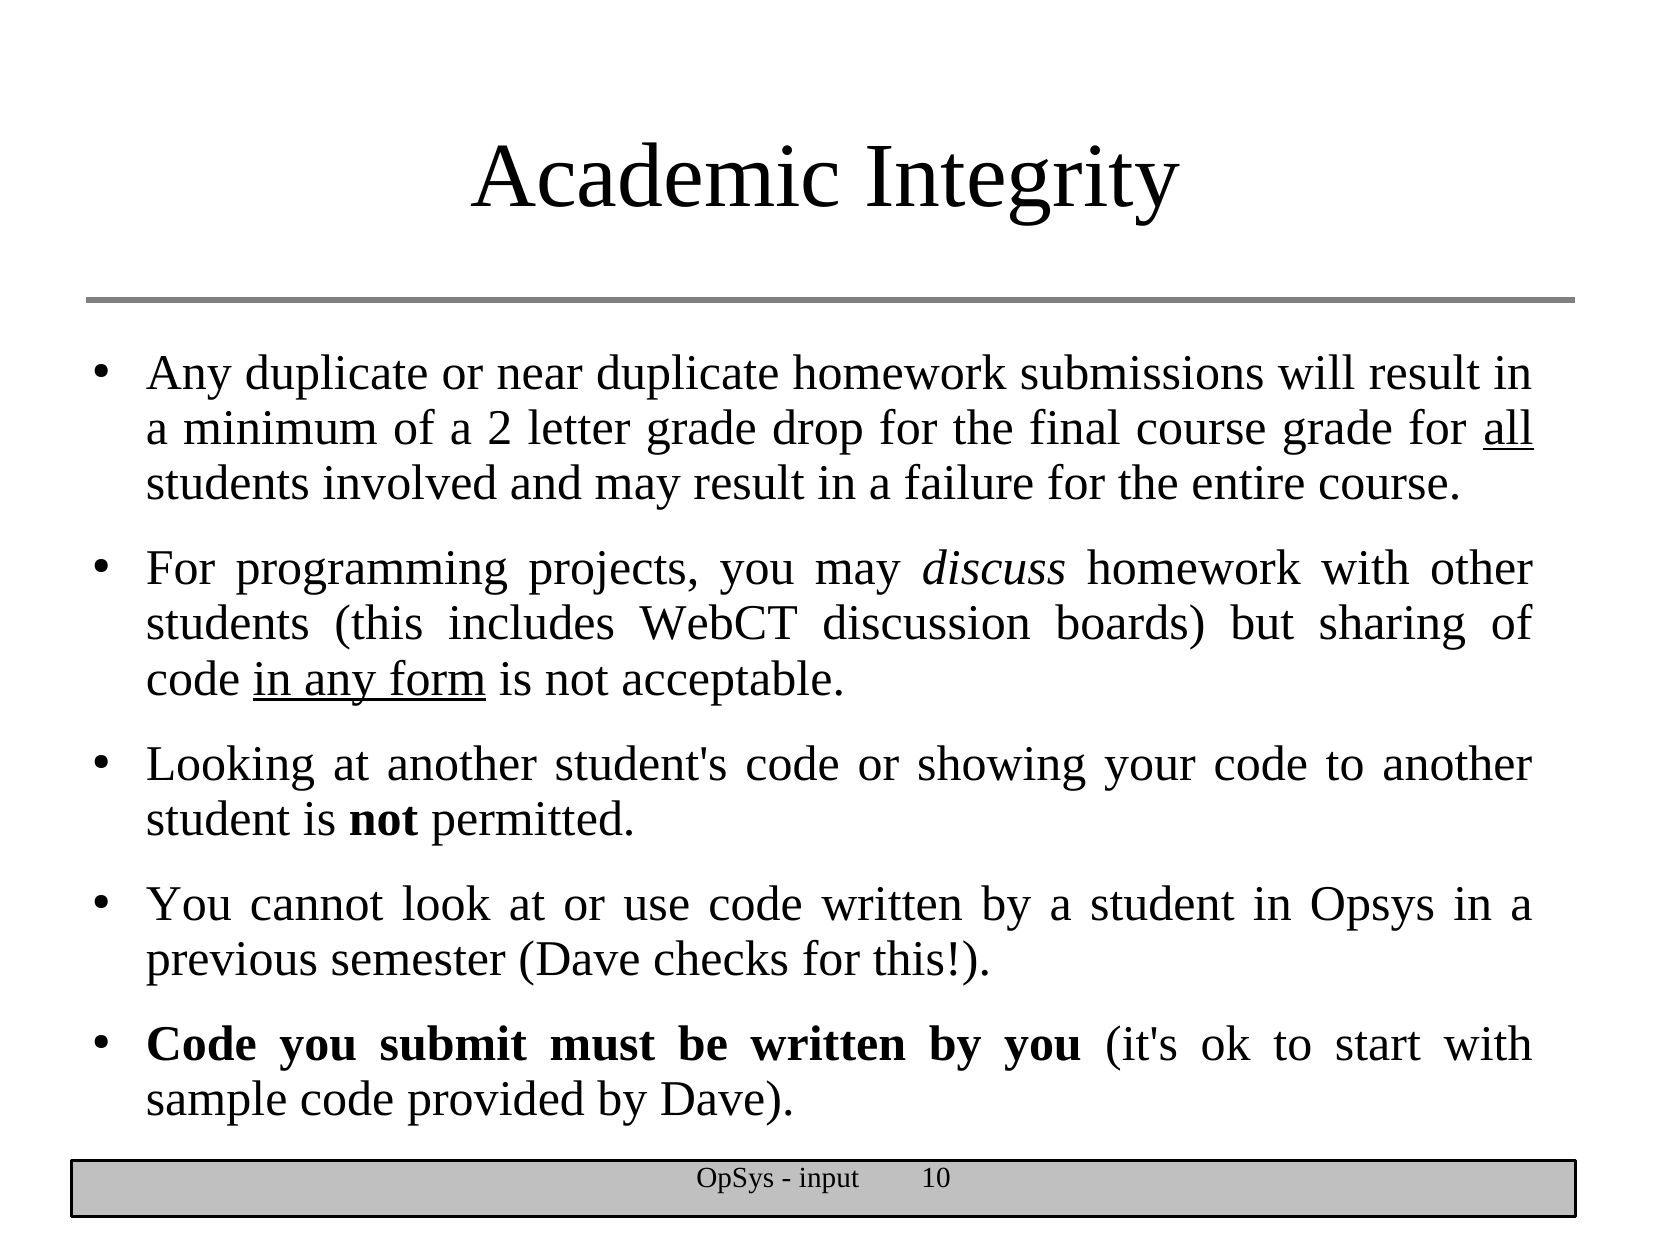

# Academic Integrity
Any duplicate or near duplicate homework submissions will result in a minimum of a 2 letter grade drop for the final course grade for all students involved and may result in a failure for the entire course.
For programming projects, you may discuss homework with other students (this includes WebCT discussion boards) but sharing of code in any form is not acceptable.
Looking at another student's code or showing your code to another student is not permitted.
You cannot look at or use code written by a student in Opsys in a previous semester (Dave checks for this!).
Code you submit must be written by you (it's ok to start with sample code provided by Dave).